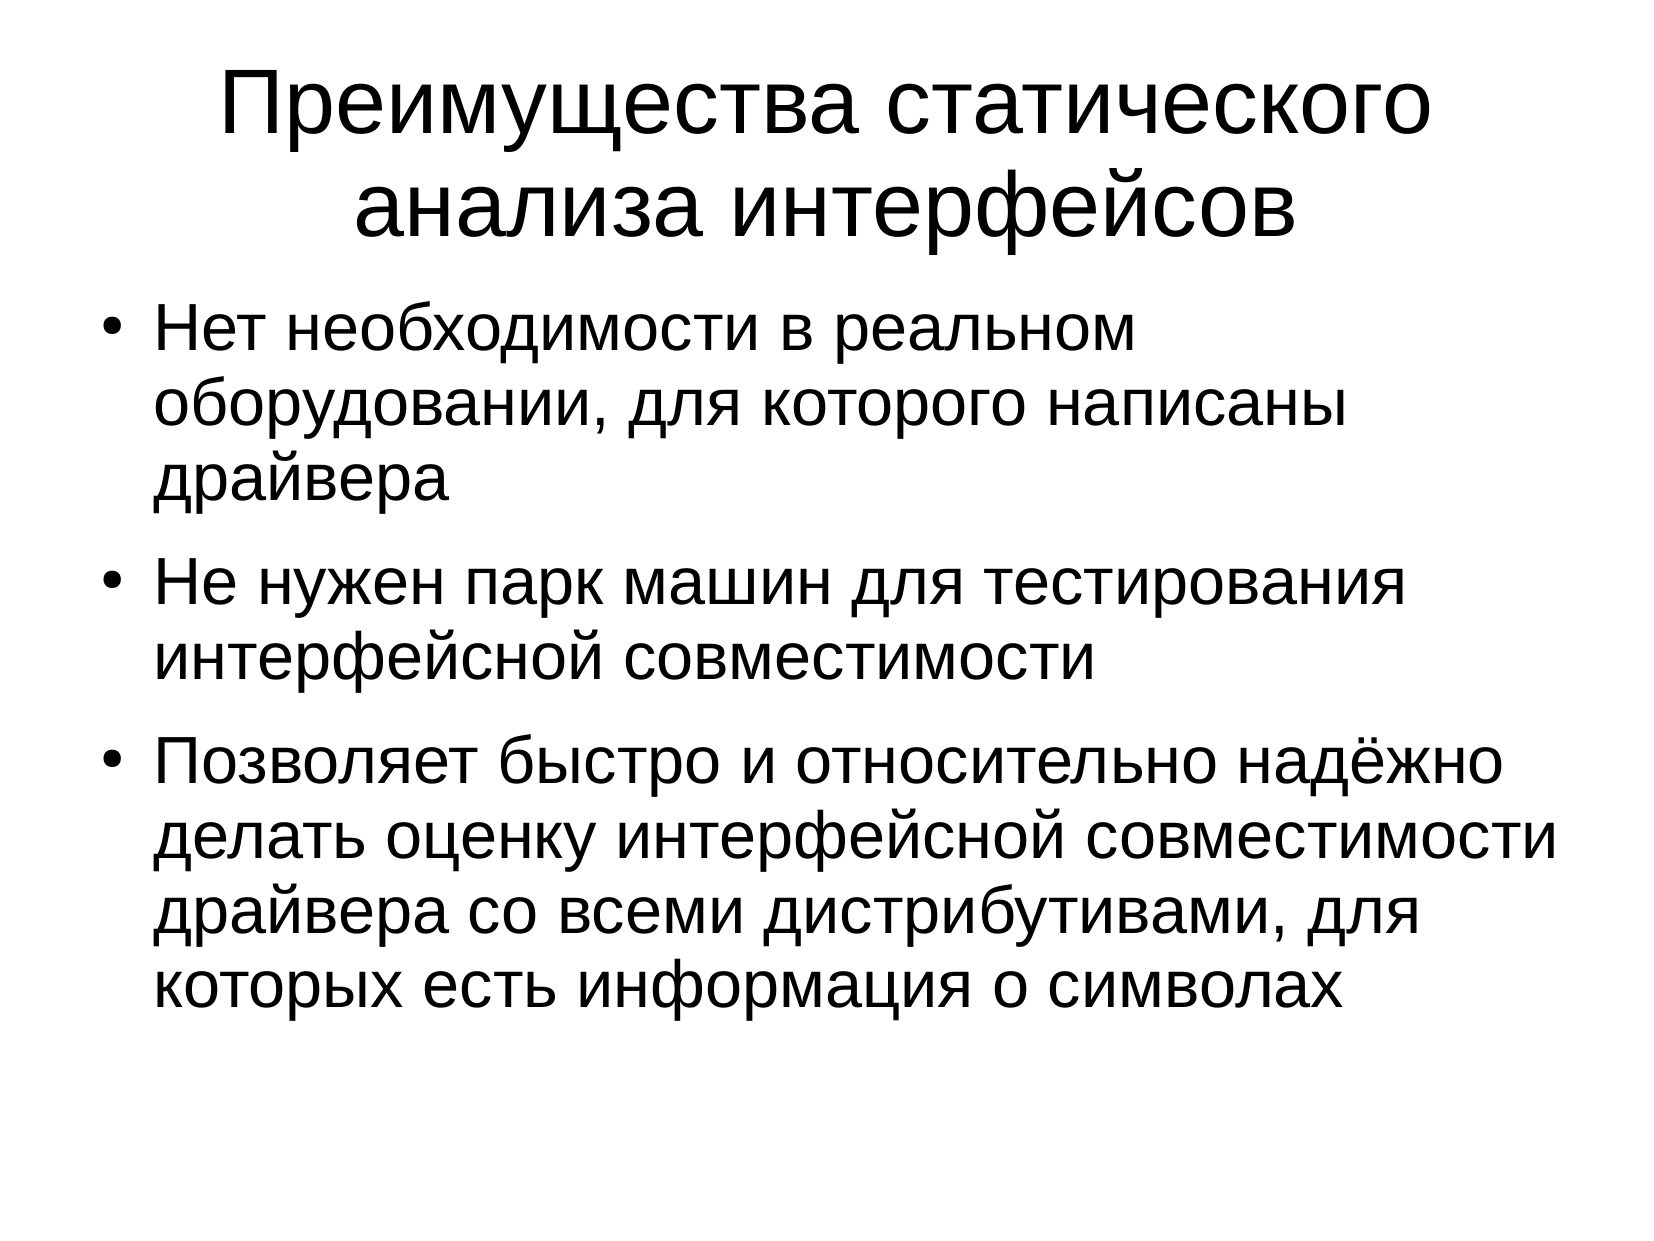

# Преимущества статического анализа интерфейсов
Нет необходимости в реальном оборудовании, для которого написаны драйвера
Не нужен парк машин для тестирования интерфейсной совместимости
Позволяет быстро и относительно надёжно делать оценку интерфейсной совместимости драйвера со всеми дистрибутивами, для которых есть информация о символах